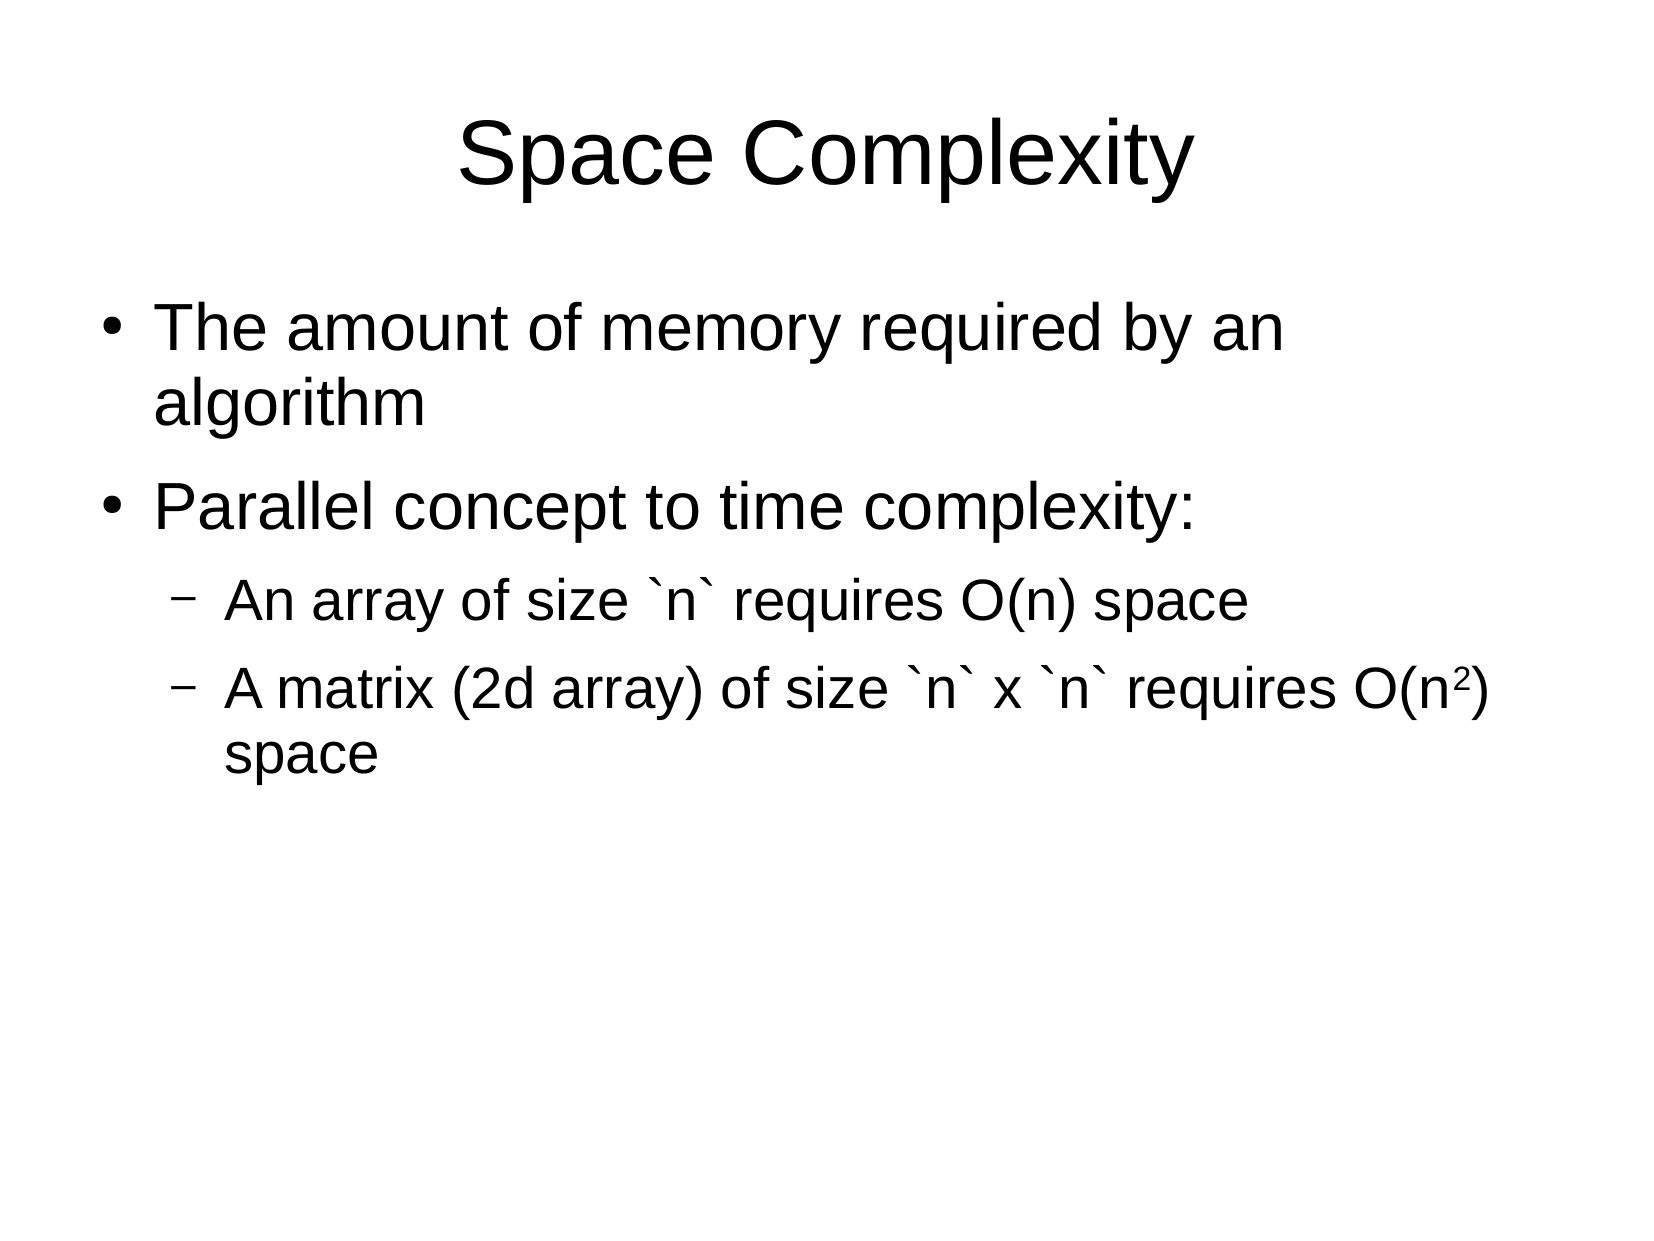

# Space Complexity
The amount of memory required by an algorithm
Parallel concept to time complexity:
An array of size `n` requires O(n) space
A matrix (2d array) of size `n` x `n` requires O(n2) space